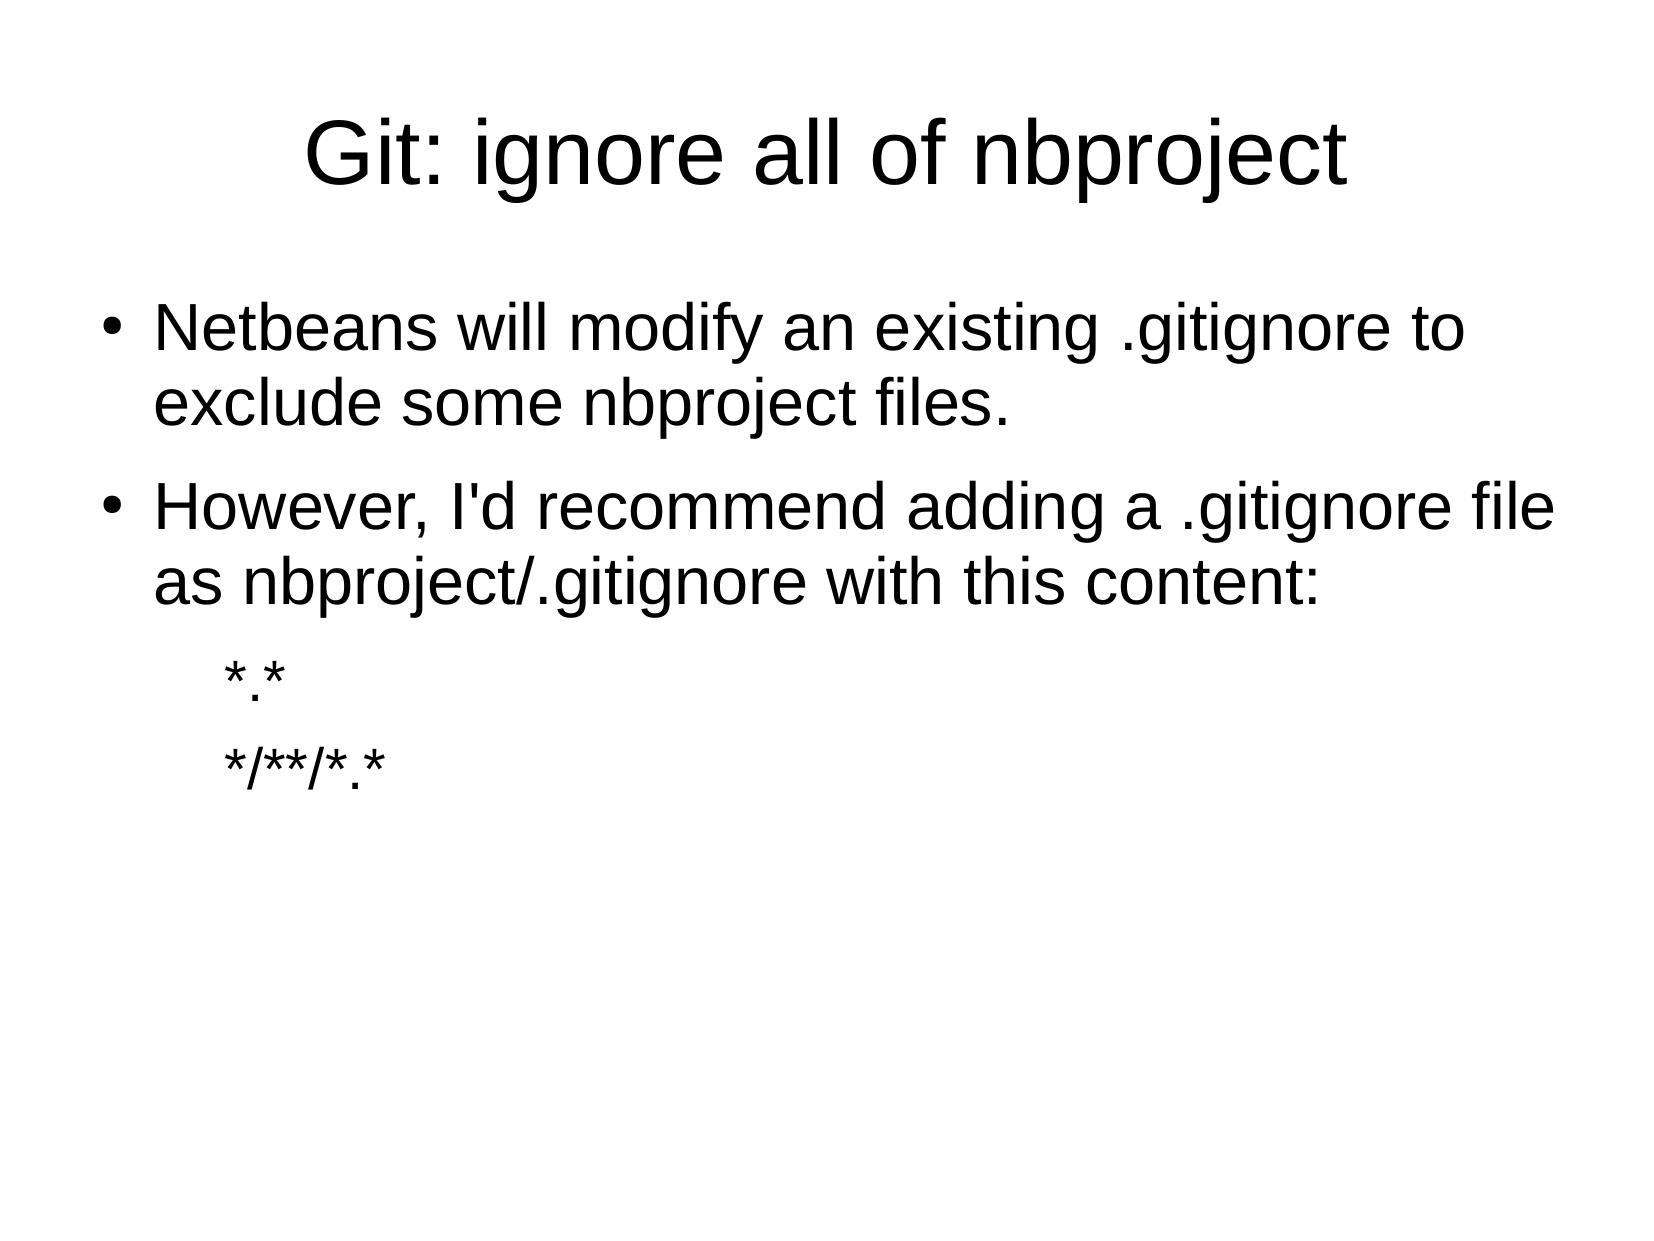

# Git: ignore all of nbproject
Netbeans will modify an existing .gitignore to exclude some nbproject files.
However, I'd recommend adding a .gitignore file as nbproject/.gitignore with this content:
*.*
*/**/*.*